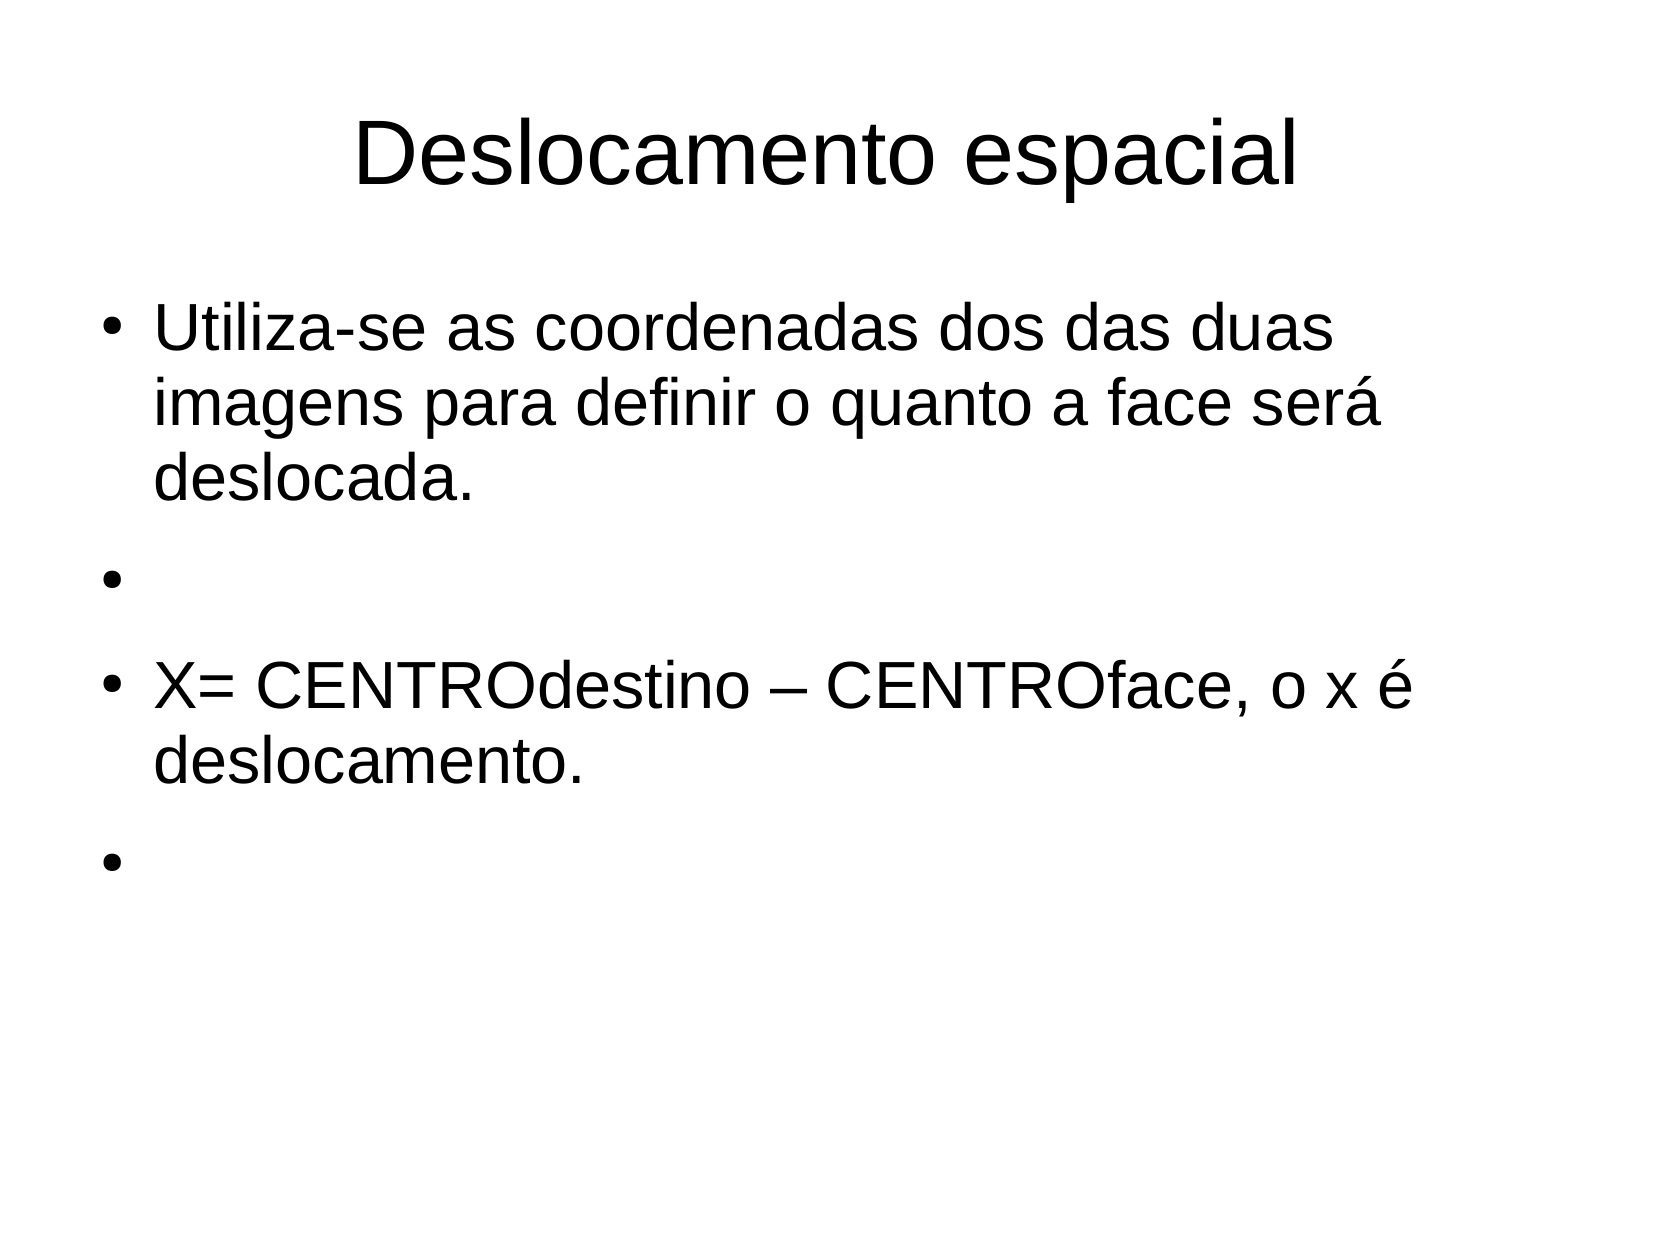

# Deslocamento espacial
Utiliza-se as coordenadas dos das duas imagens para definir o quanto a face será deslocada.
X= CENTROdestino – CENTROface, o x é deslocamento.